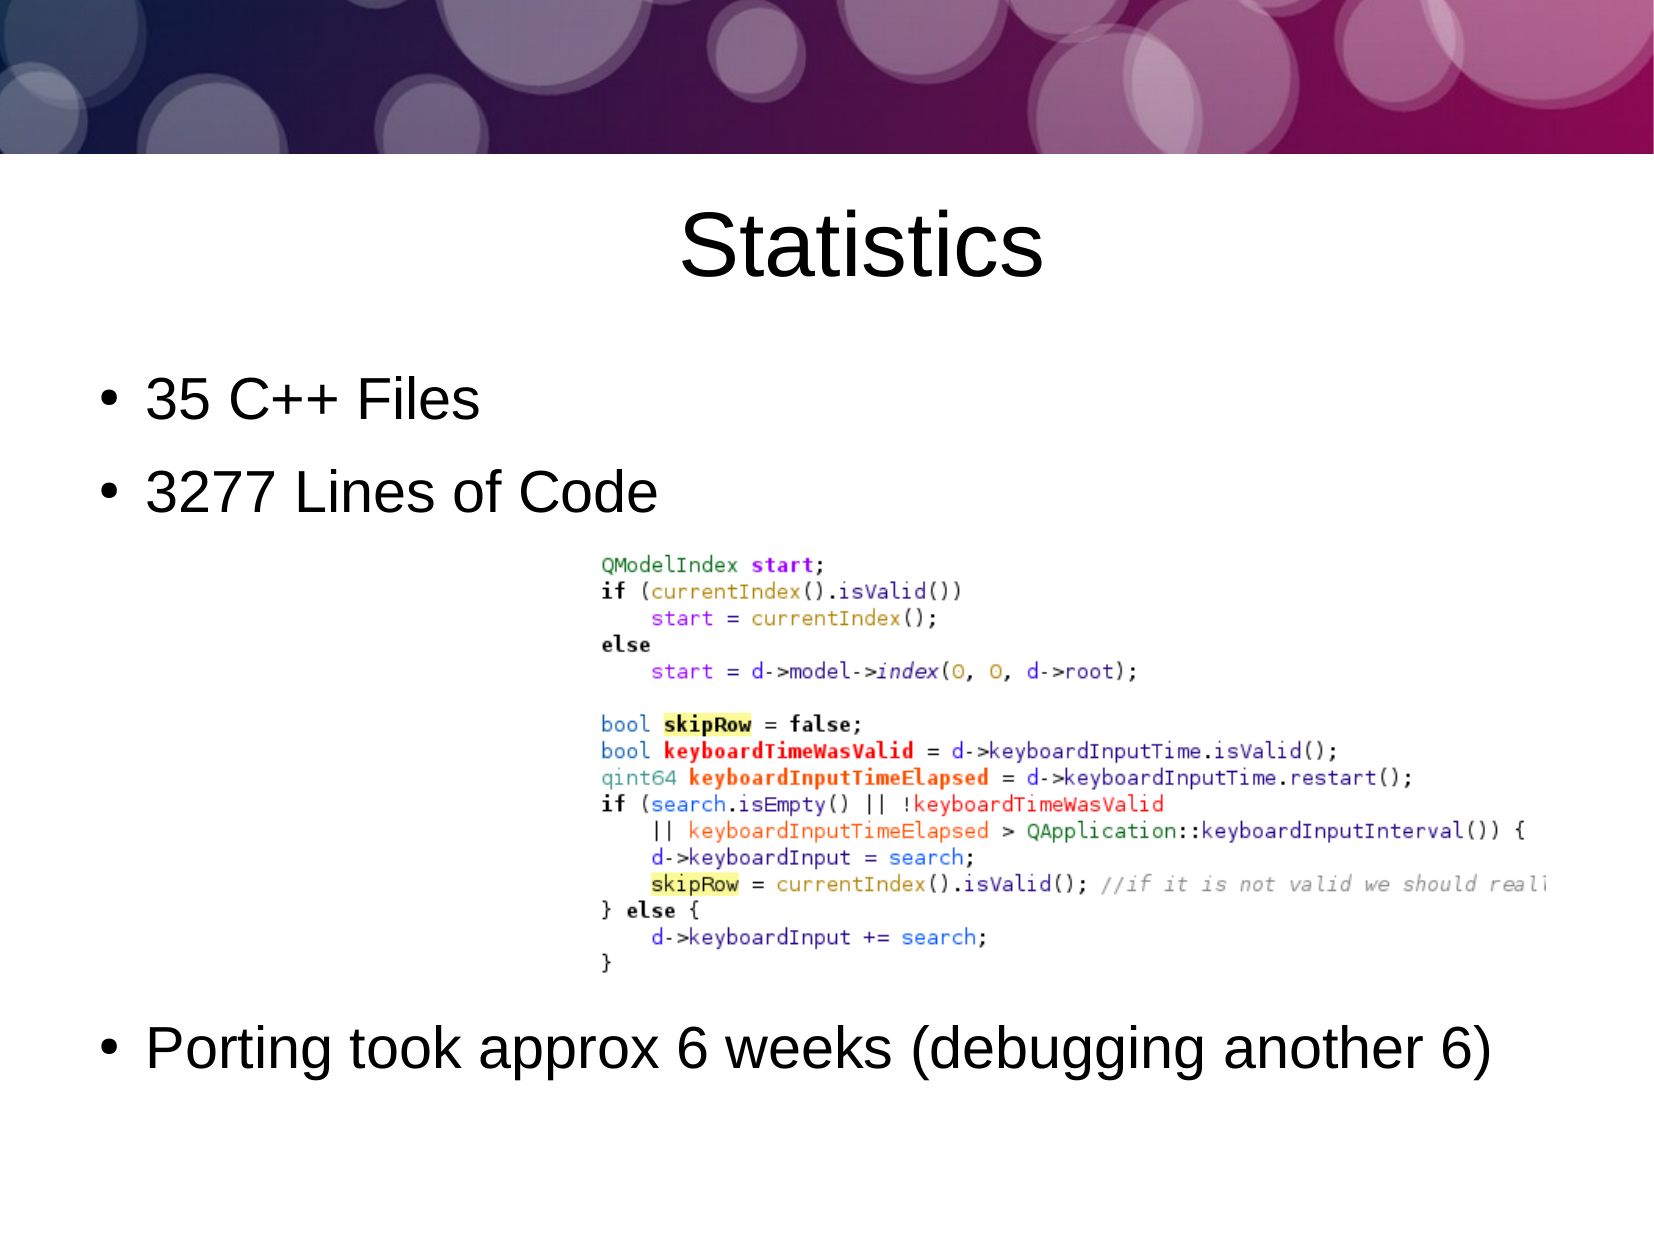

# Statistics
35 C++ Files
3277 Lines of Code
Porting took approx 6 weeks (debugging another 6)